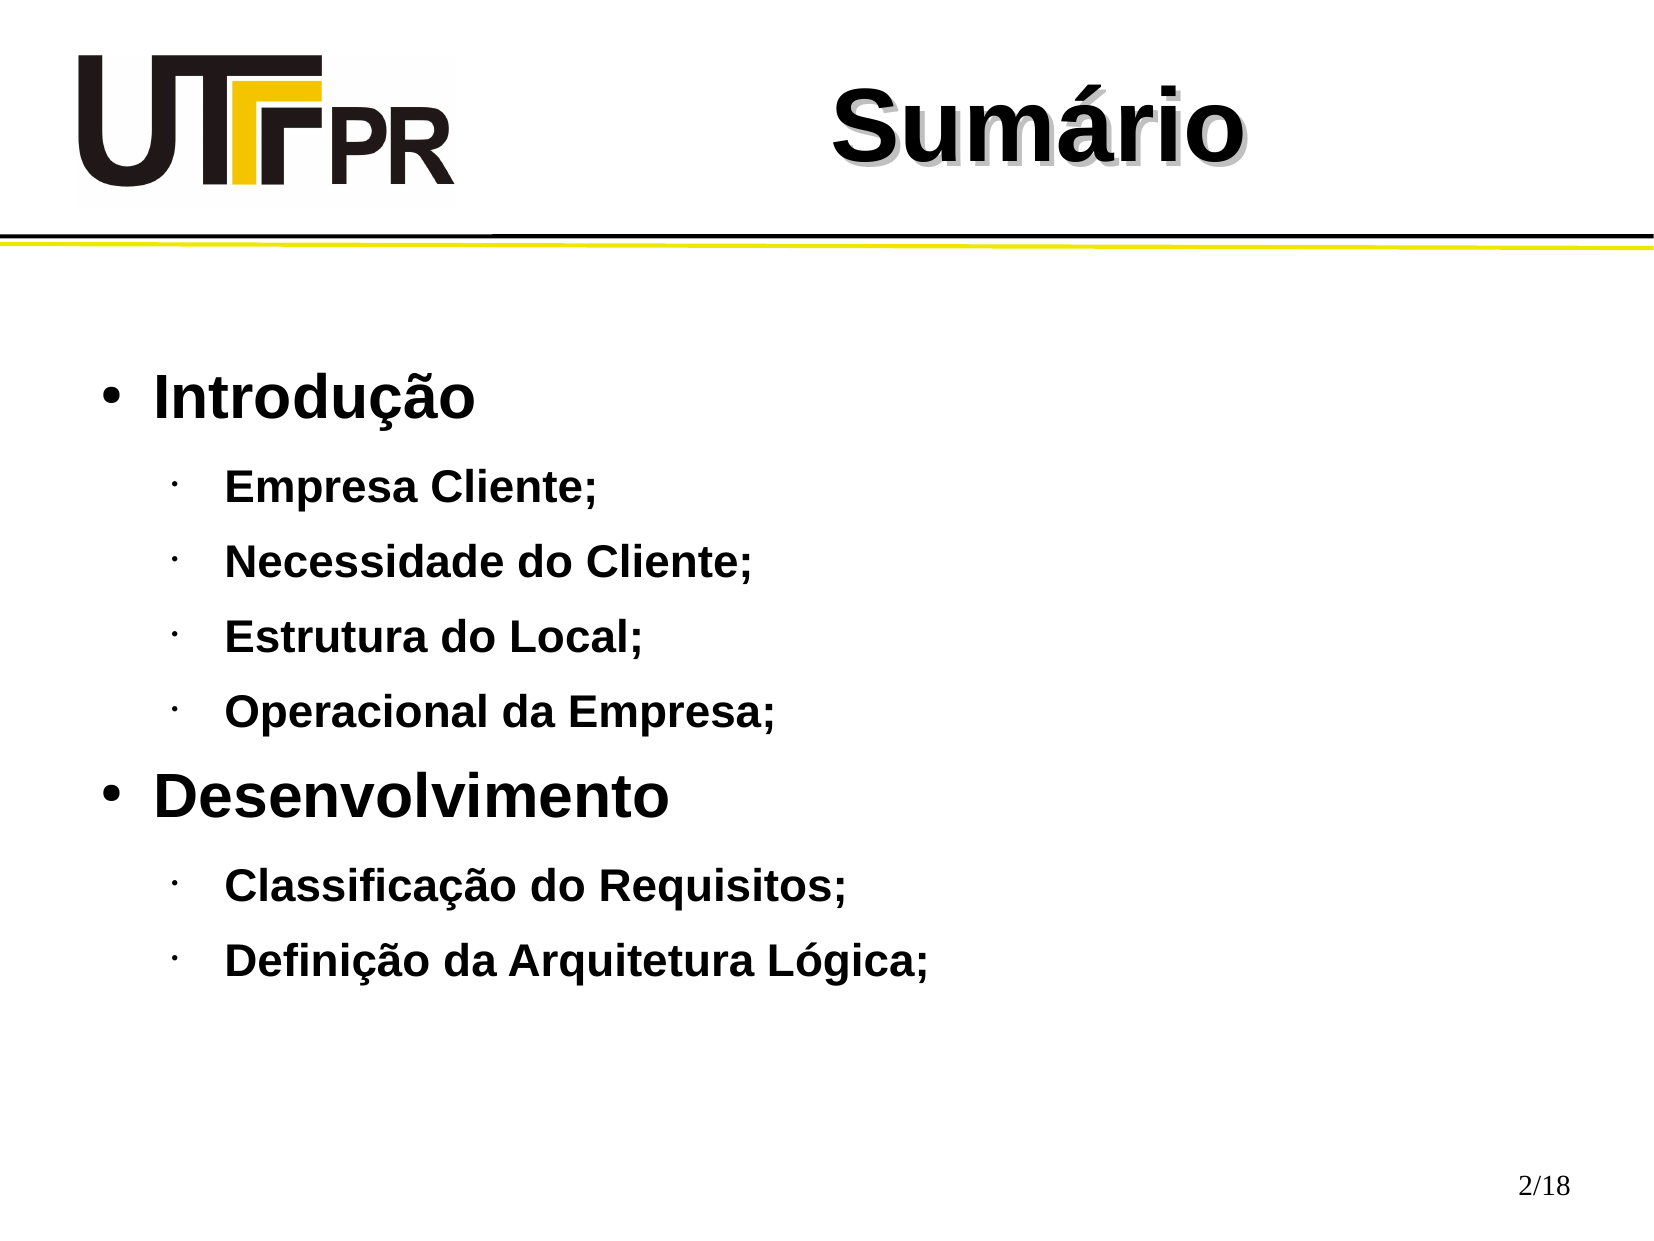

# Sumário
Introdução
Empresa Cliente;
Necessidade do Cliente;
Estrutura do Local;
Operacional da Empresa;
Desenvolvimento
Classificação do Requisitos;
Definição da Arquitetura Lógica;
2